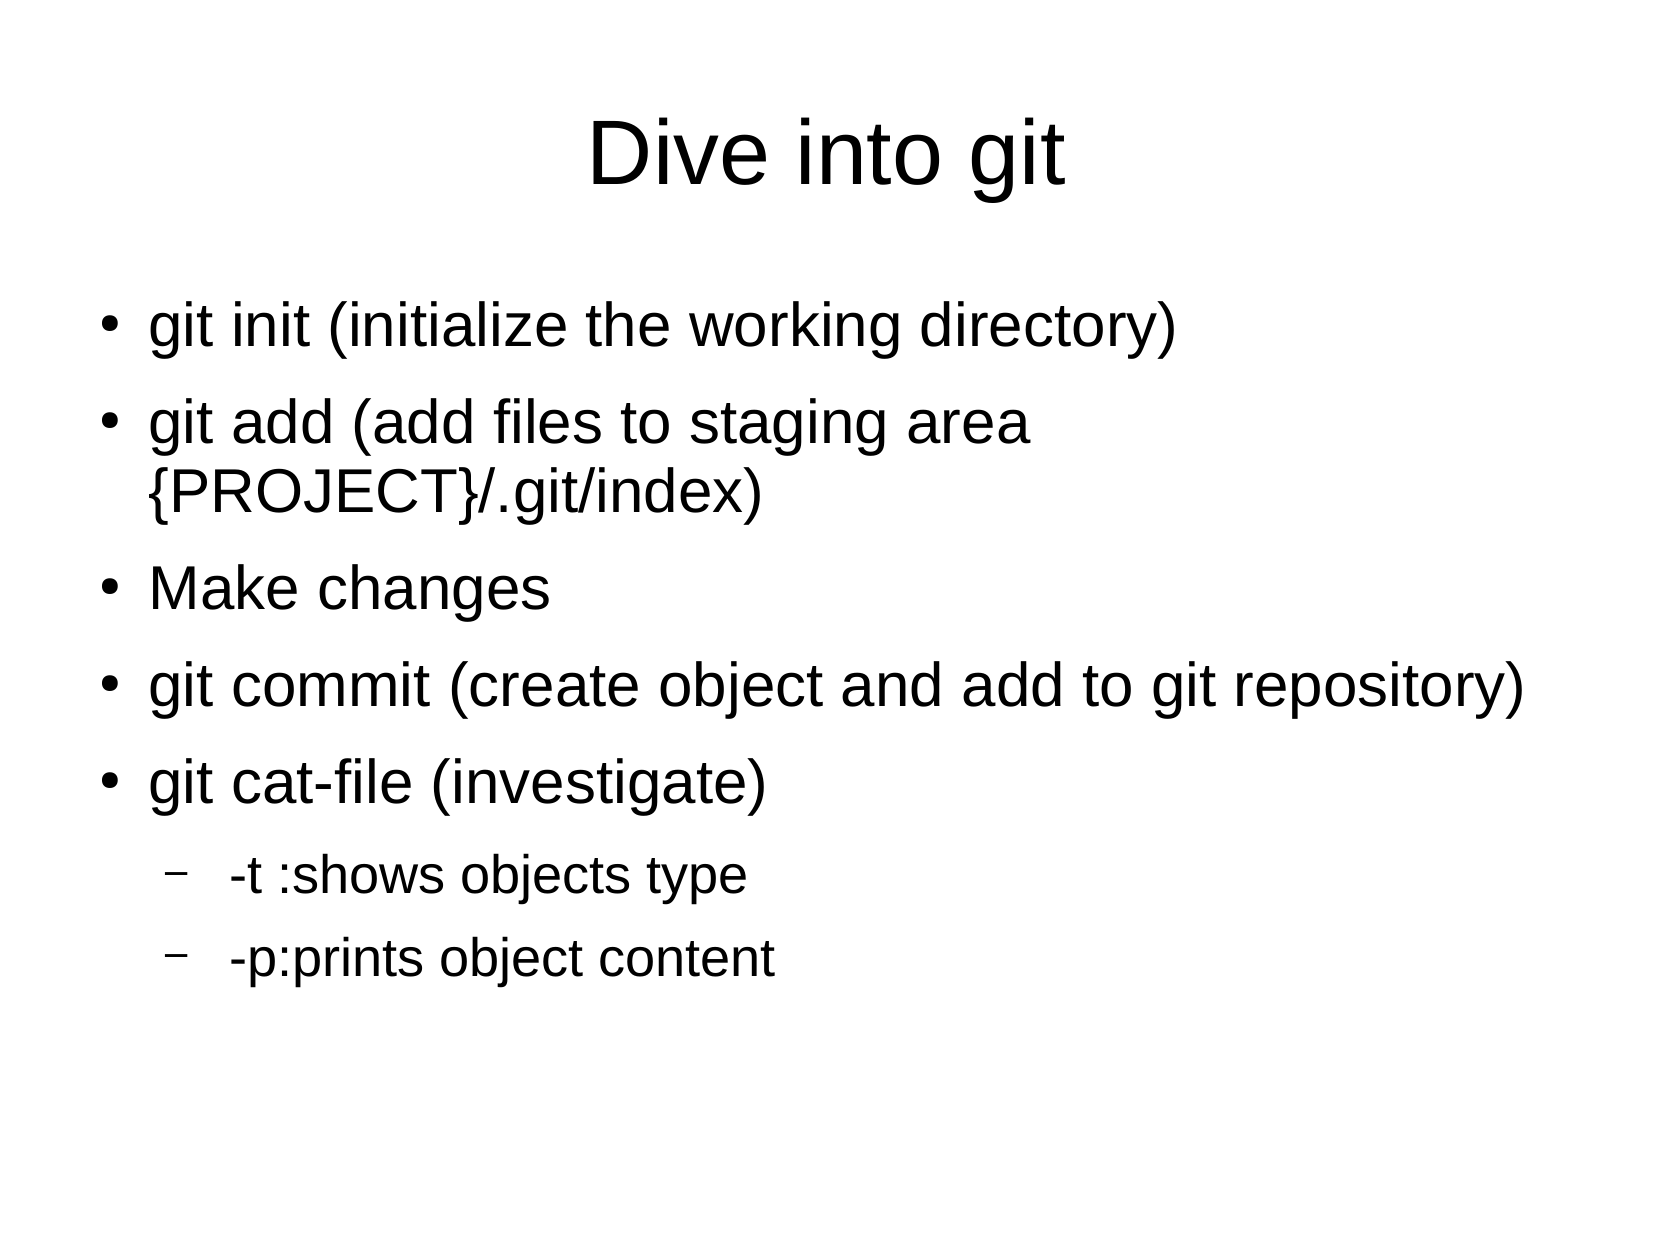

# Dive into git
git init (initialize the working directory)
git add (add files to staging area {PROJECT}/.git/index)
Make changes
git commit (create object and add to git repository)
git cat-file (investigate)
 -t :shows objects type
 -p:prints object content